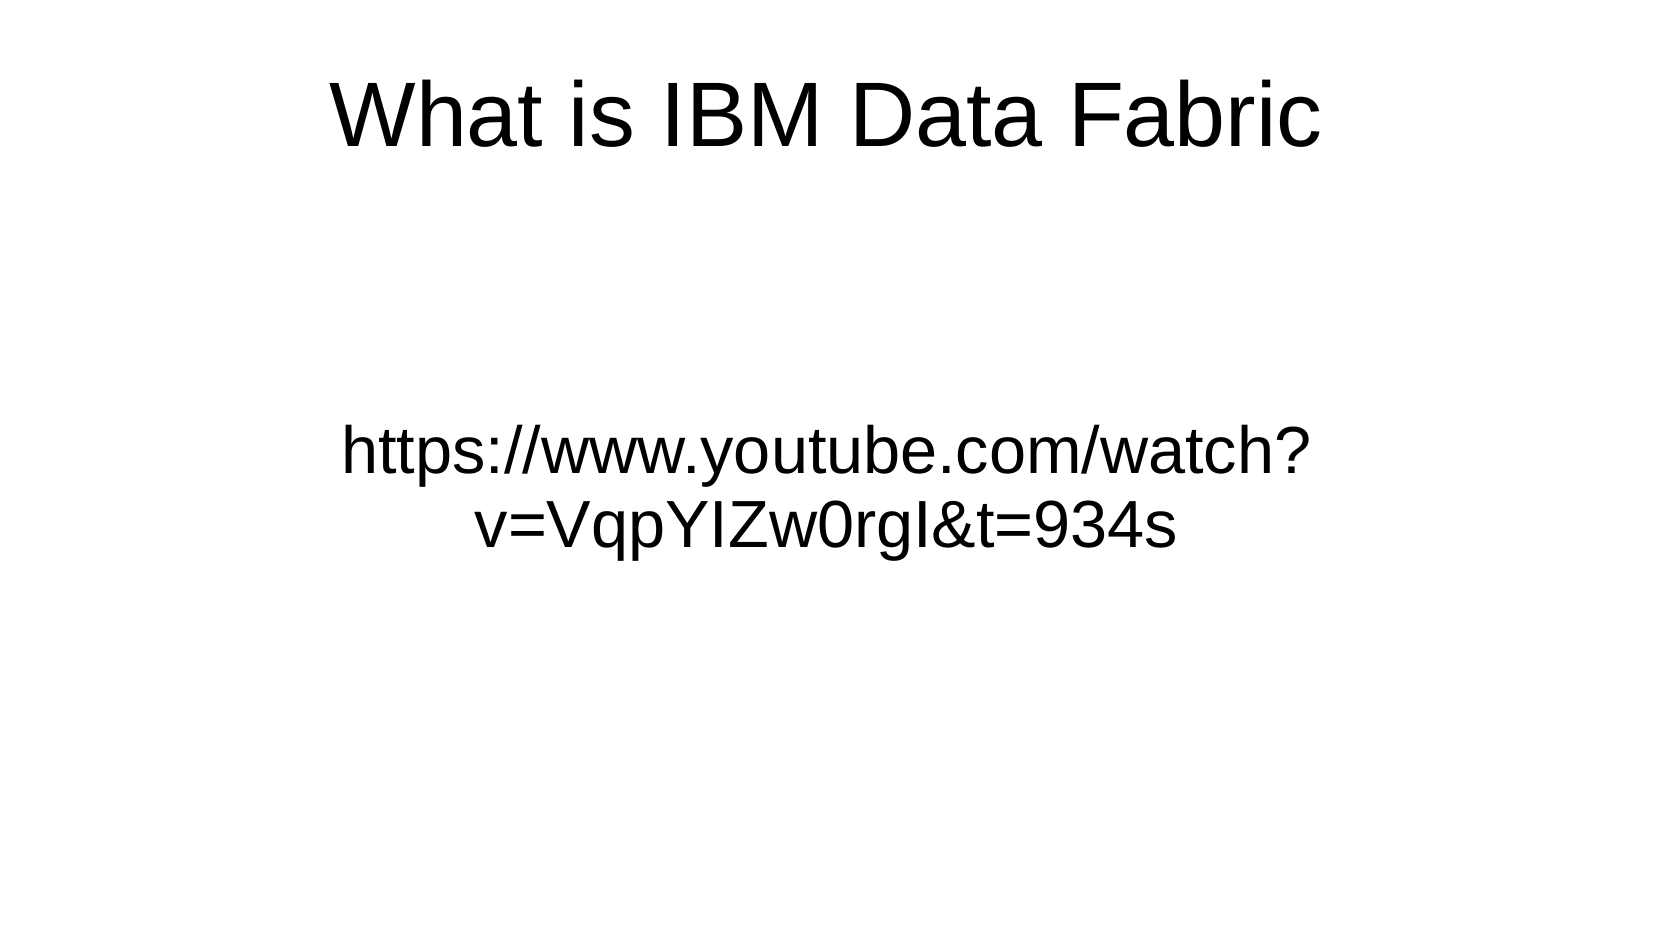

# What is IBM Data Fabric
https://www.youtube.com/watch?v=VqpYIZw0rgI&t=934s